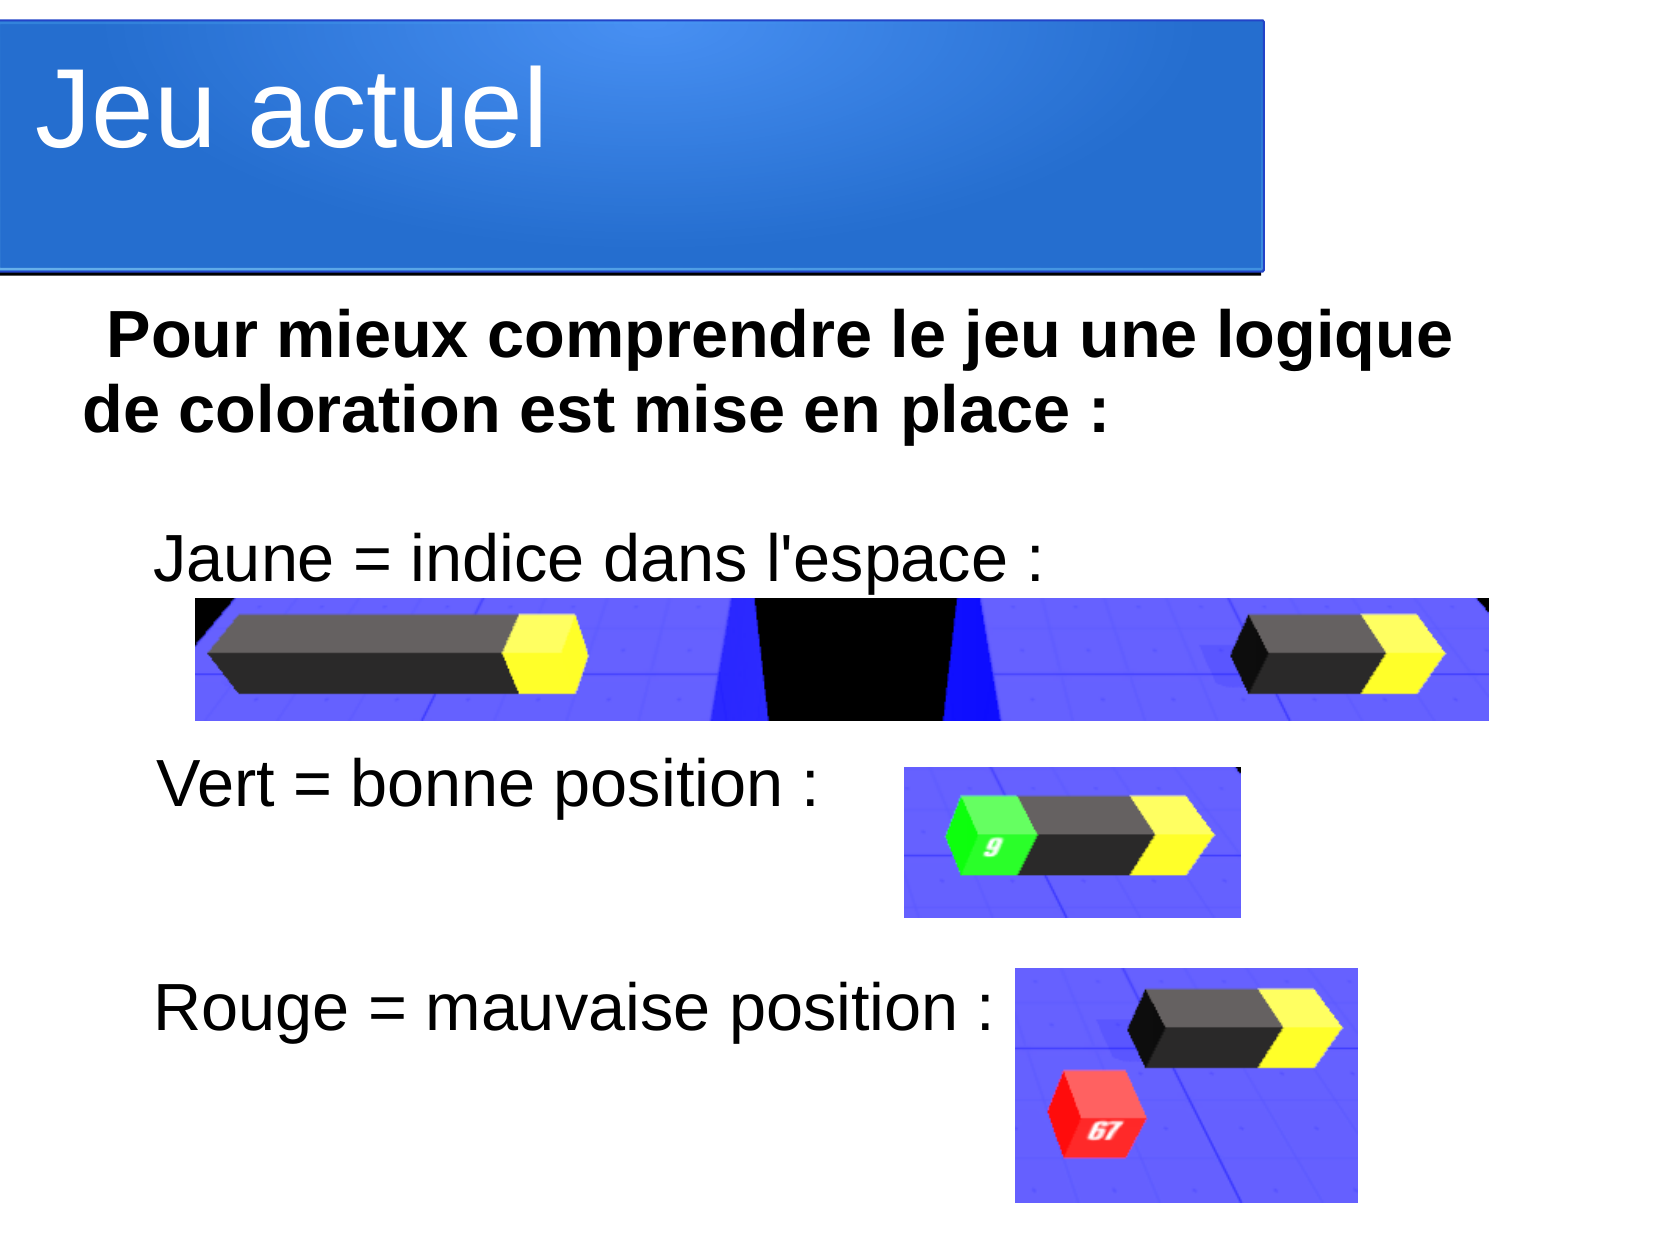

# Jeu actuel
Pour mieux comprendre le jeu une logique de coloration est mise en place :
Jaune = indice dans l'espace :
	Vert = bonne position :
Rouge = mauvaise position :